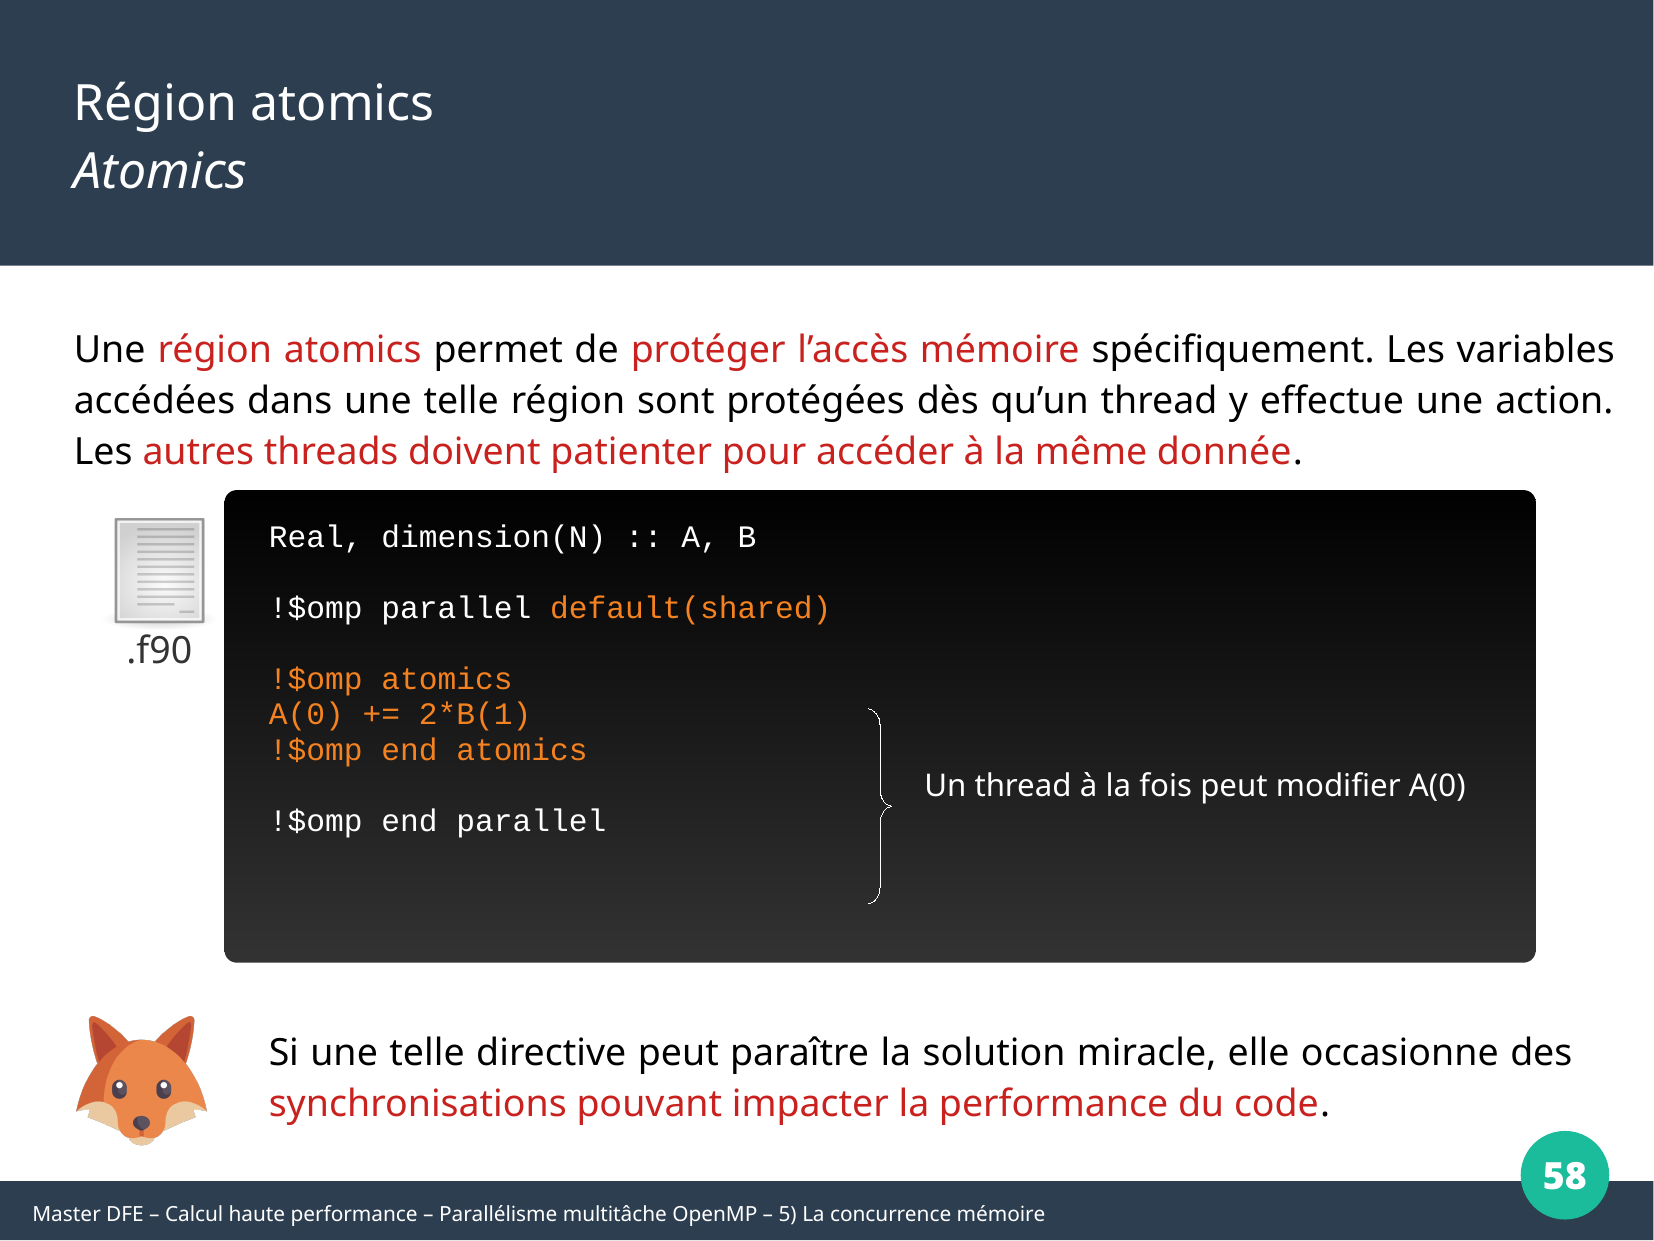

Région atomics
Atomics
Une région atomics permet de protéger l’accès mémoire spécifiquement. Les variables accédées dans une telle région sont protégées dès qu’un thread y effectue une action. Les autres threads doivent patienter pour accéder à la même donnée.
Real, dimension(N) :: A, B
!$omp parallel default(shared)
!$omp atomics
A(0) += 2*B(1)
!$omp end atomics
!$omp end parallel
.f90
Un thread à la fois peut modifier A(0)
Si une telle directive peut paraître la solution miracle, elle occasionne des synchronisations pouvant impacter la performance du code.
58
Master DFE – Calcul haute performance – Parallélisme multitâche OpenMP – 5) La concurrence mémoire